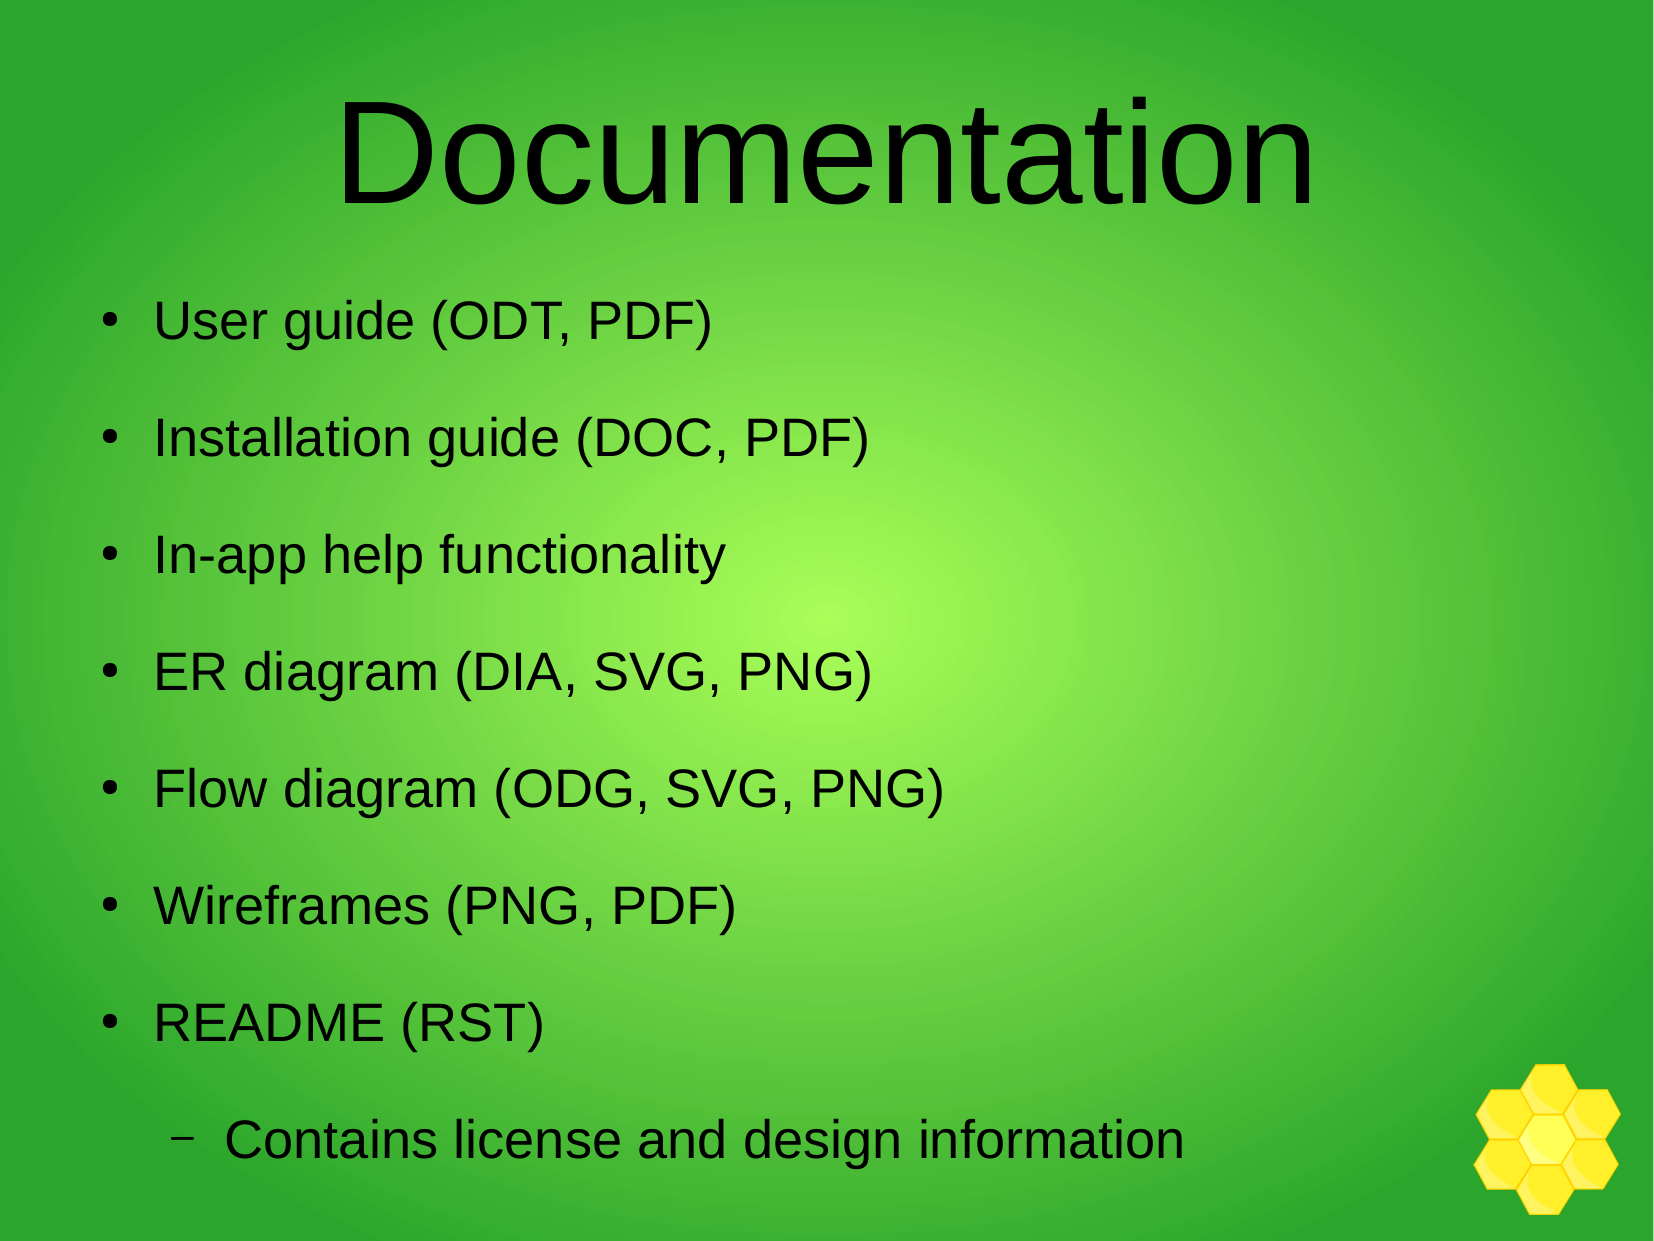

# Documentation
User guide (ODT, PDF)
Installation guide (DOC, PDF)
In-app help functionality
ER diagram (DIA, SVG, PNG)
Flow diagram (ODG, SVG, PNG)
Wireframes (PNG, PDF)
README (RST)
Contains license and design information